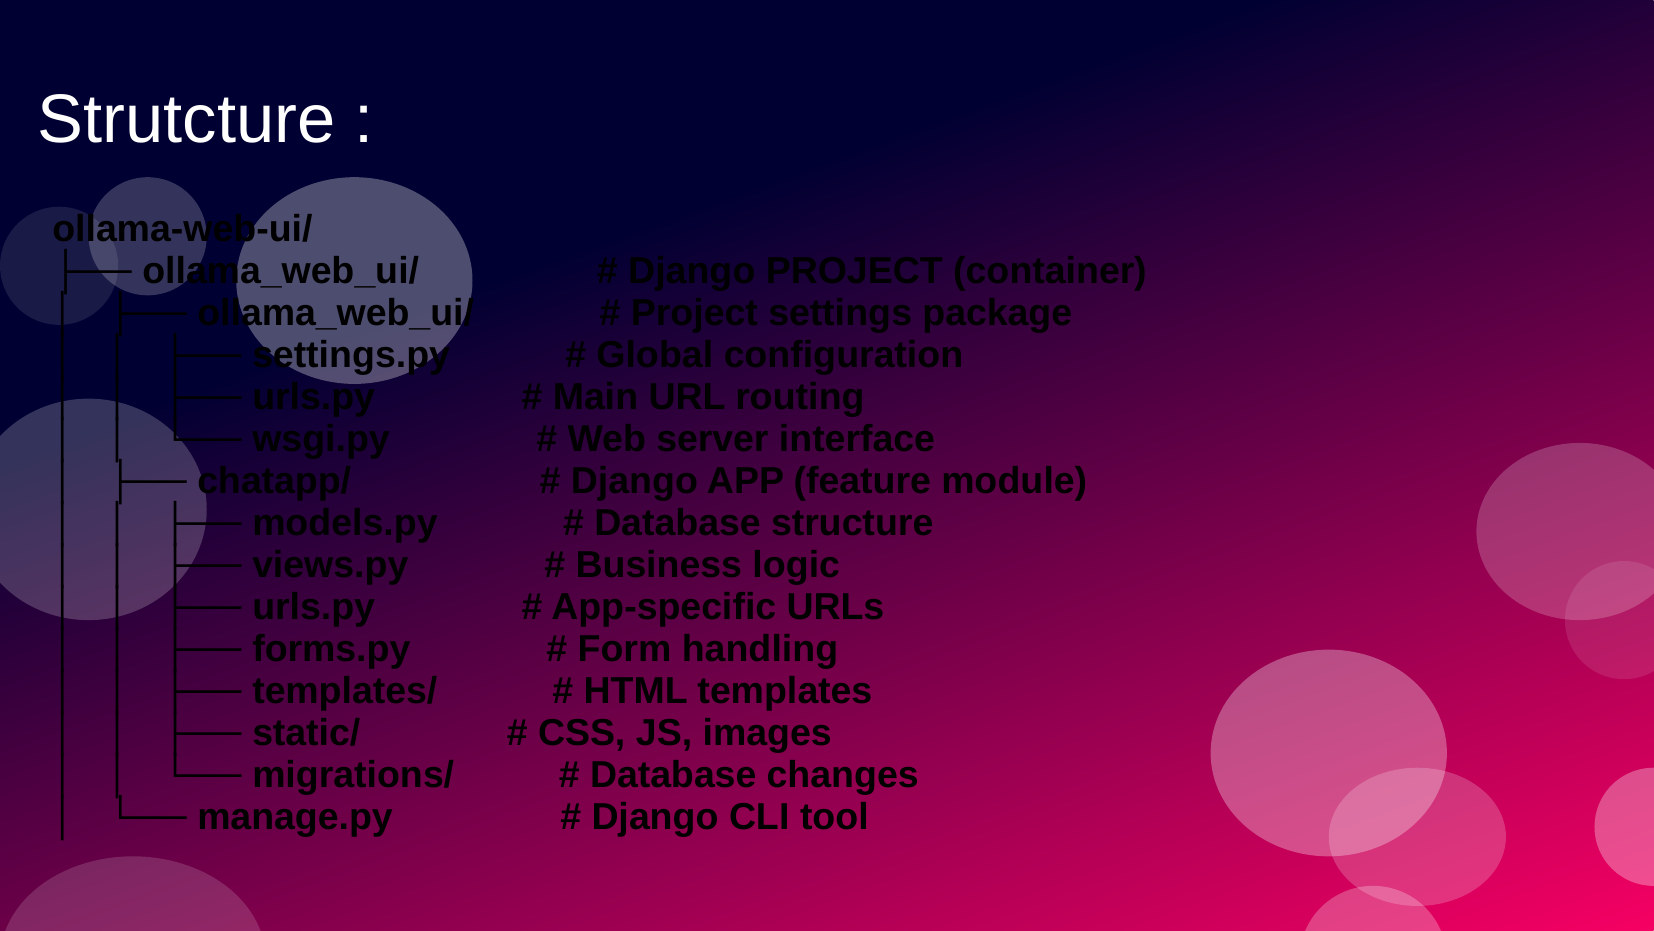

# Strutcture :
ollama-web-ui/
├── ollama_web_ui/ # Django PROJECT (container)
│ ├── ollama_web_ui/ # Project settings package
│ │ ├── settings.py # Global configuration
│ │ ├── urls.py # Main URL routing
│ │ └── wsgi.py # Web server interface
│ ├── chatapp/ # Django APP (feature module)
│ │ ├── models.py # Database structure
│ │ ├── views.py # Business logic
│ │ ├── urls.py # App-specific URLs
│ │ ├── forms.py # Form handling
│ │ ├── templates/ # HTML templates
│ │ ├── static/ # CSS, JS, images
│ │ └── migrations/ # Database changes
│ └── manage.py # Django CLI tool